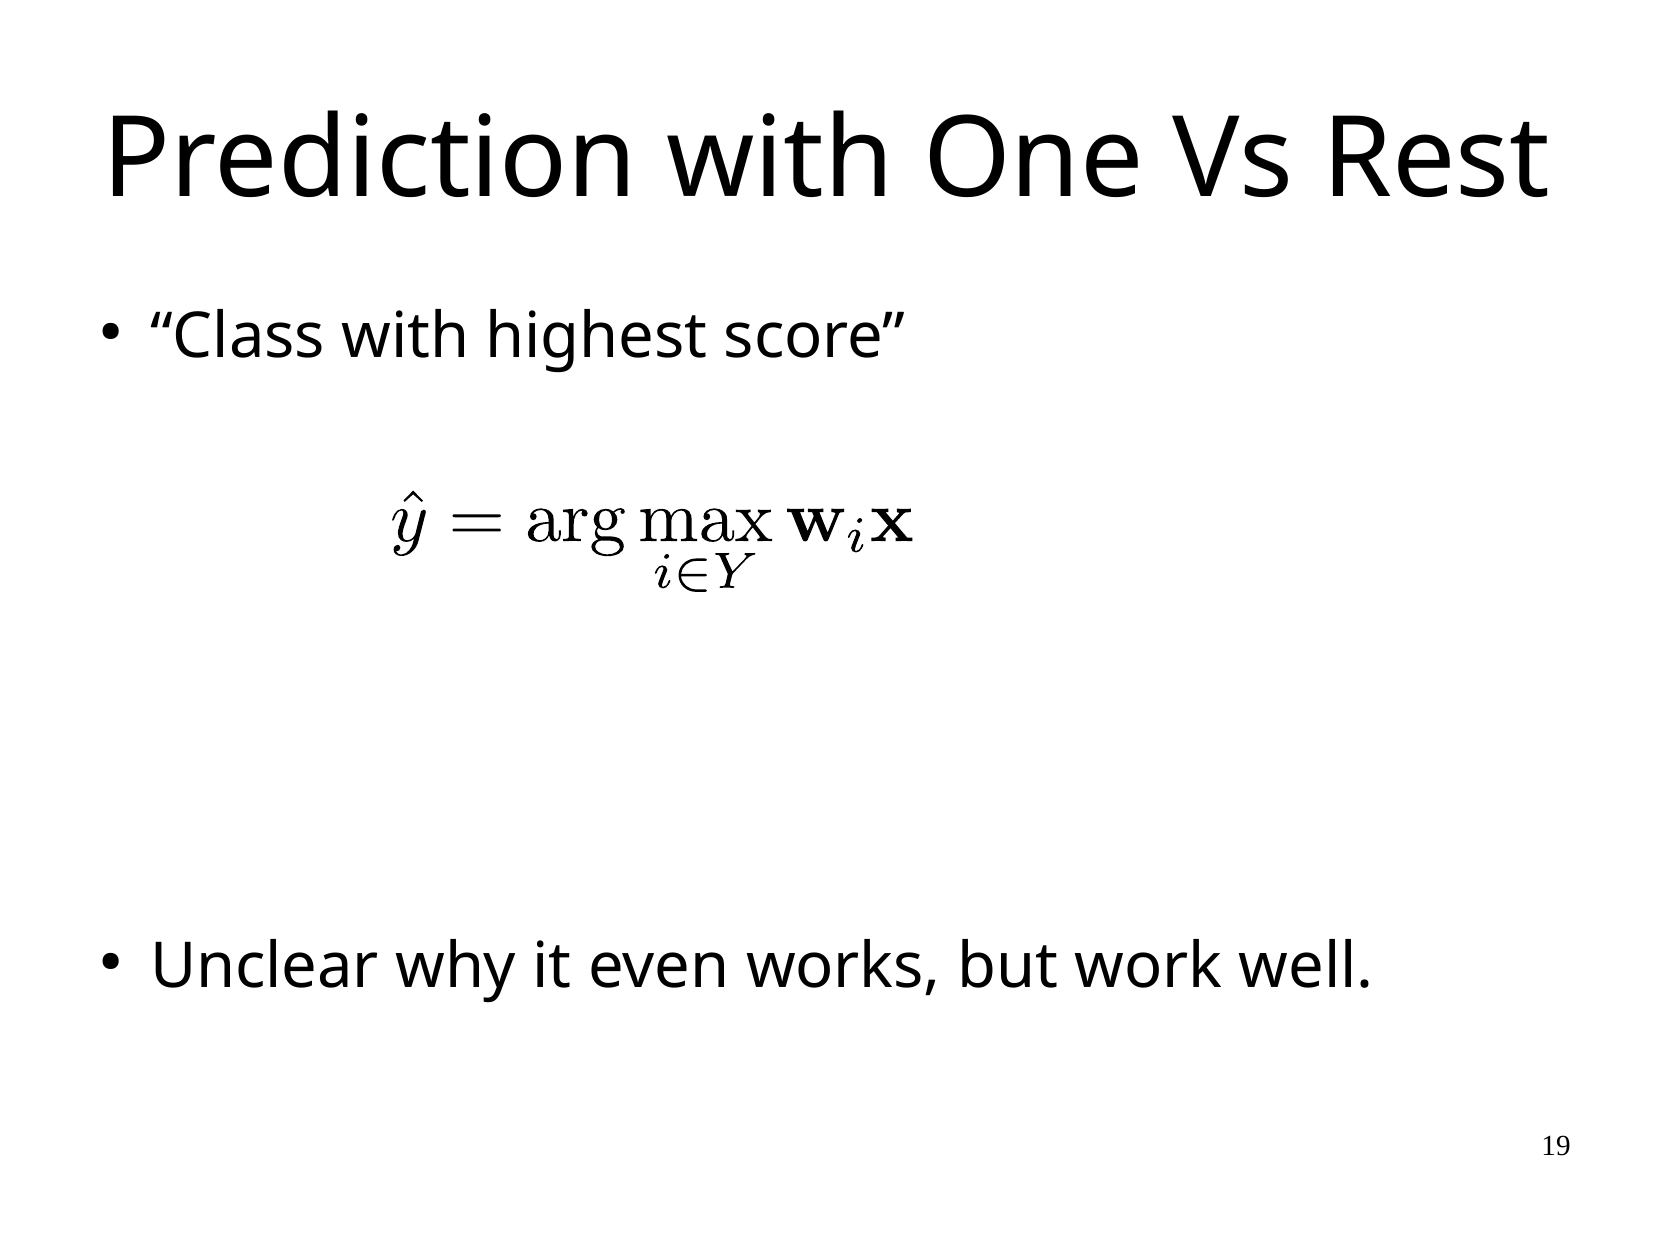

# Prediction with One Vs Rest
“Class with highest score”
Unclear why it even works, but work well.
19